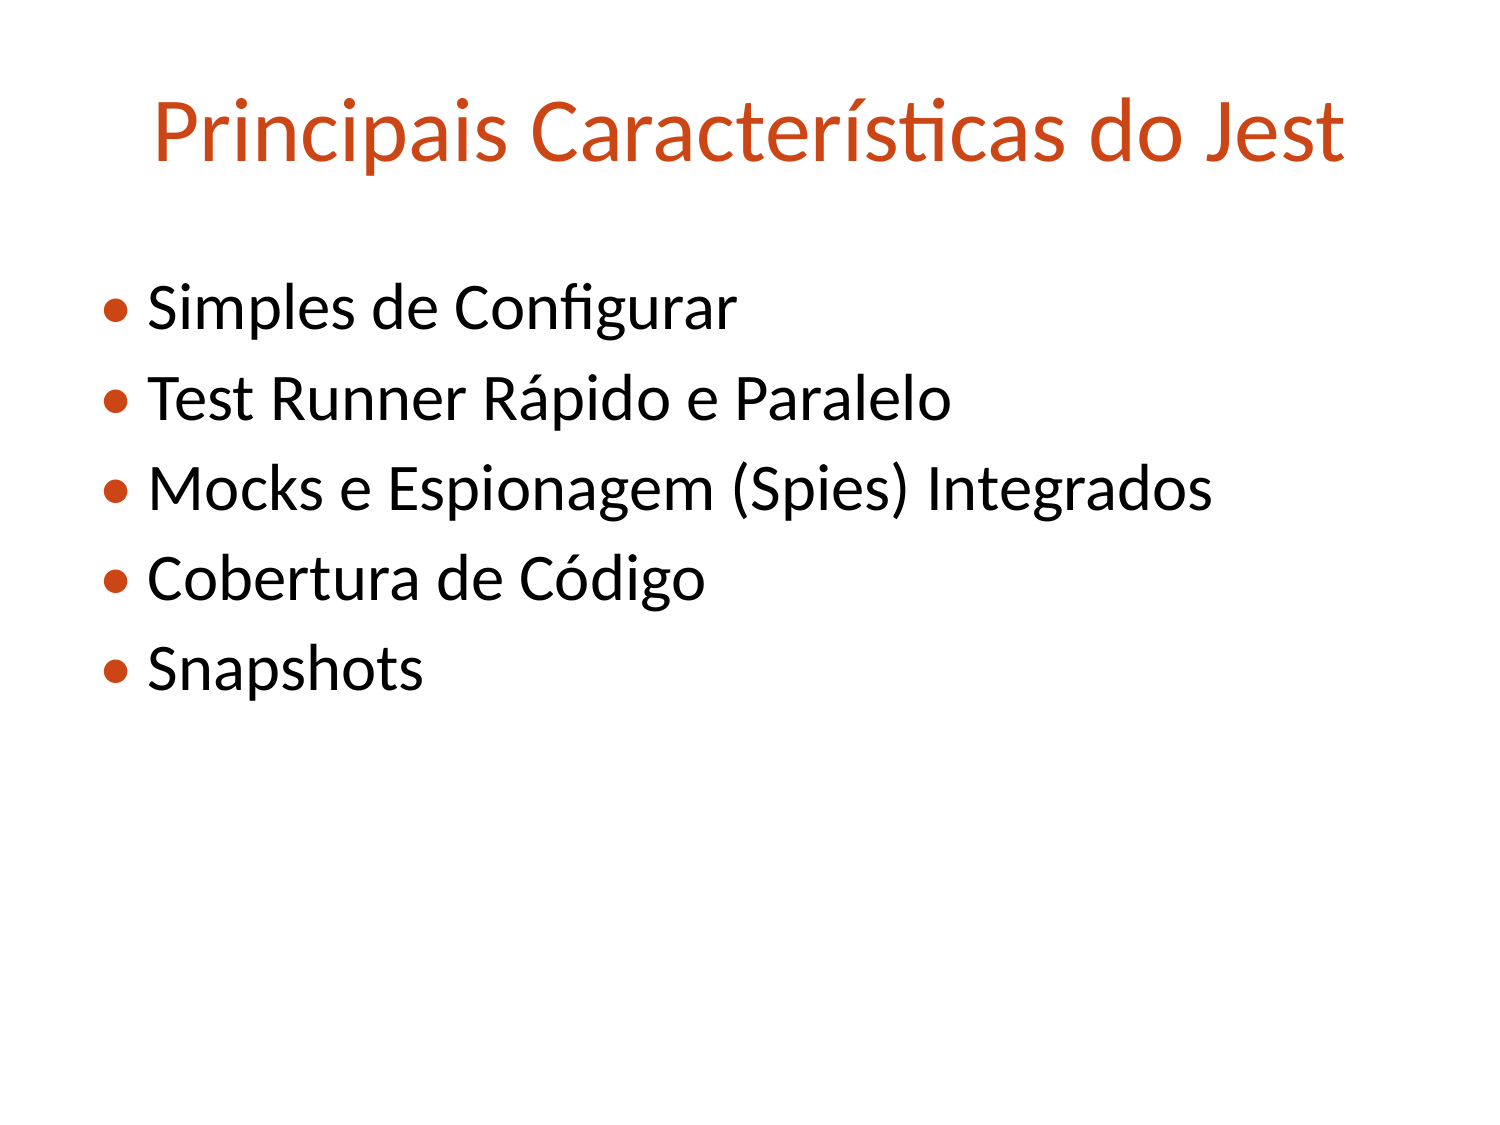

# Principais Características do Jest
• Simples de Configurar
• Test Runner Rápido e Paralelo
• Mocks e Espionagem (Spies) Integrados
• Cobertura de Código
• Snapshots